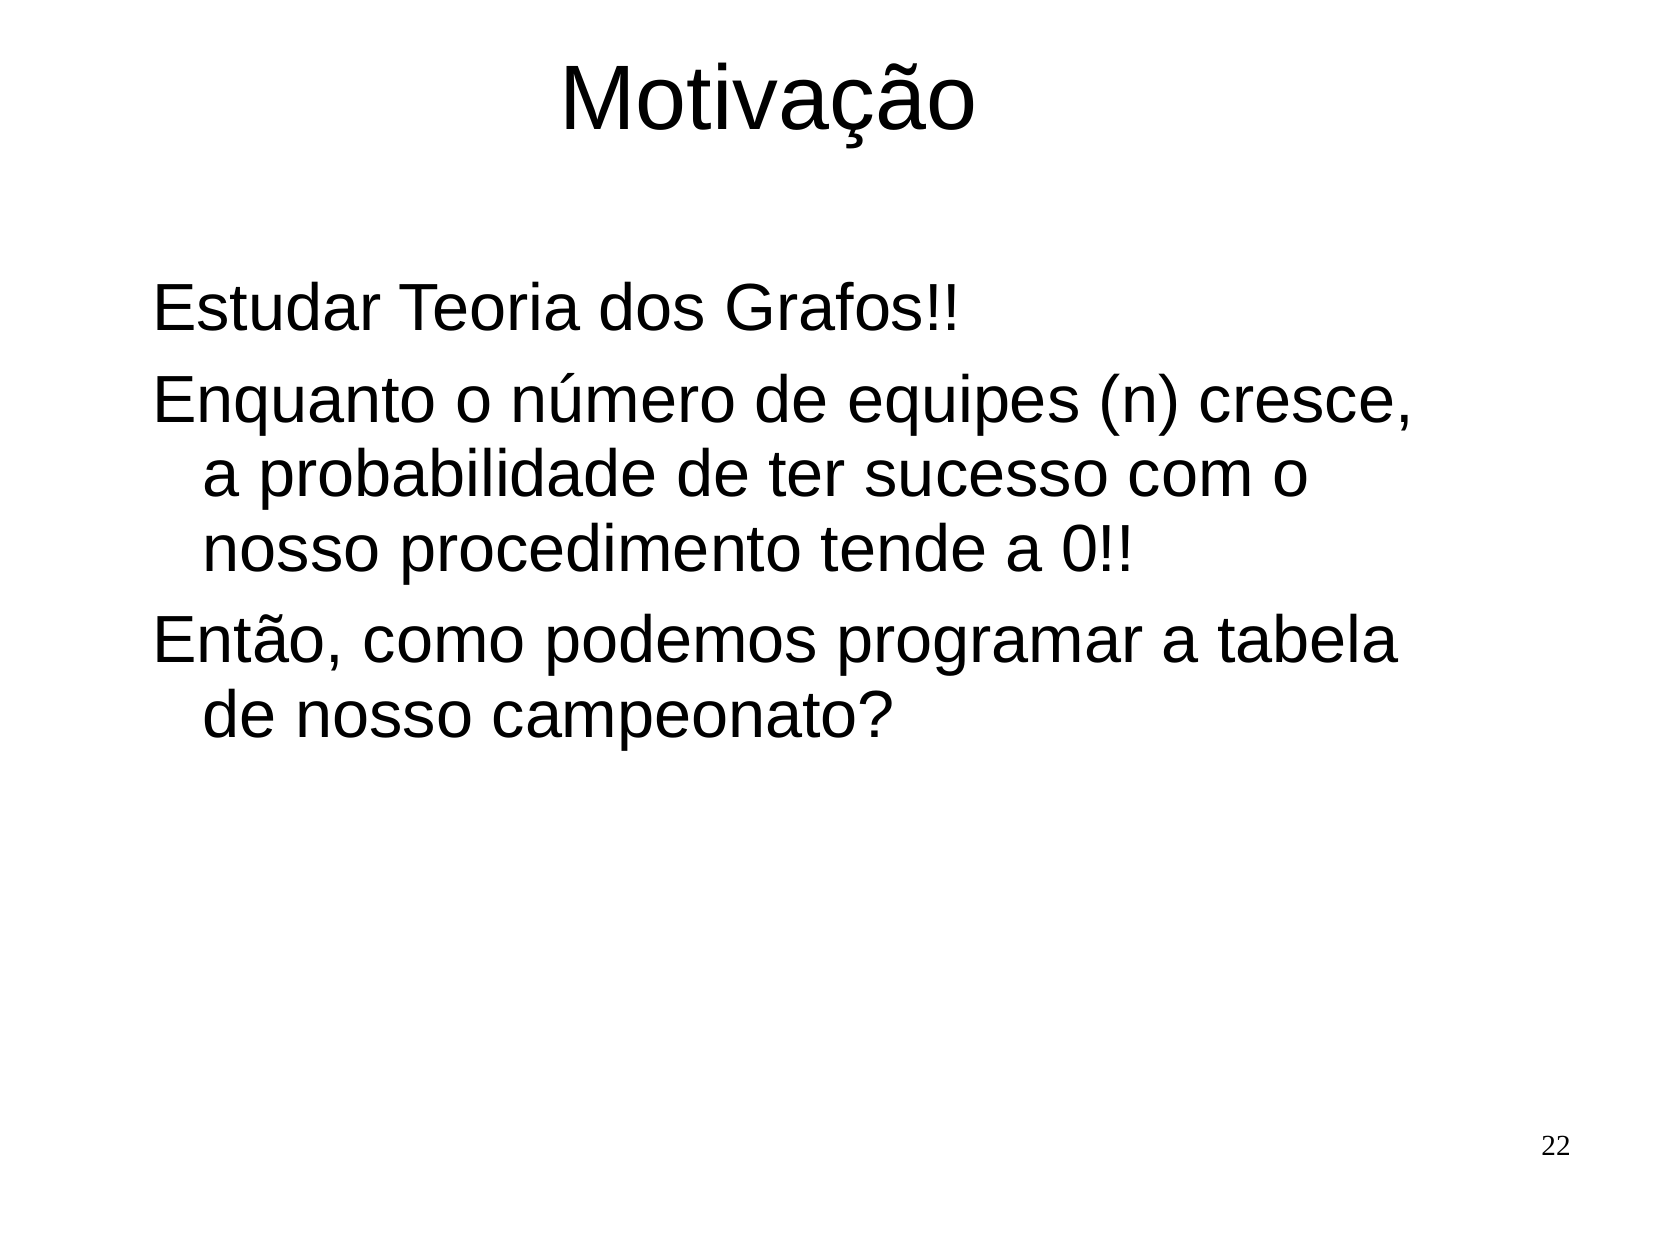

# Motivação
Estudar Teoria dos Grafos!!
Enquanto o número de equipes (n) cresce, a probabilidade de ter sucesso com o nosso procedimento tende a 0!!
Então, como podemos programar a tabela de nosso campeonato?
22